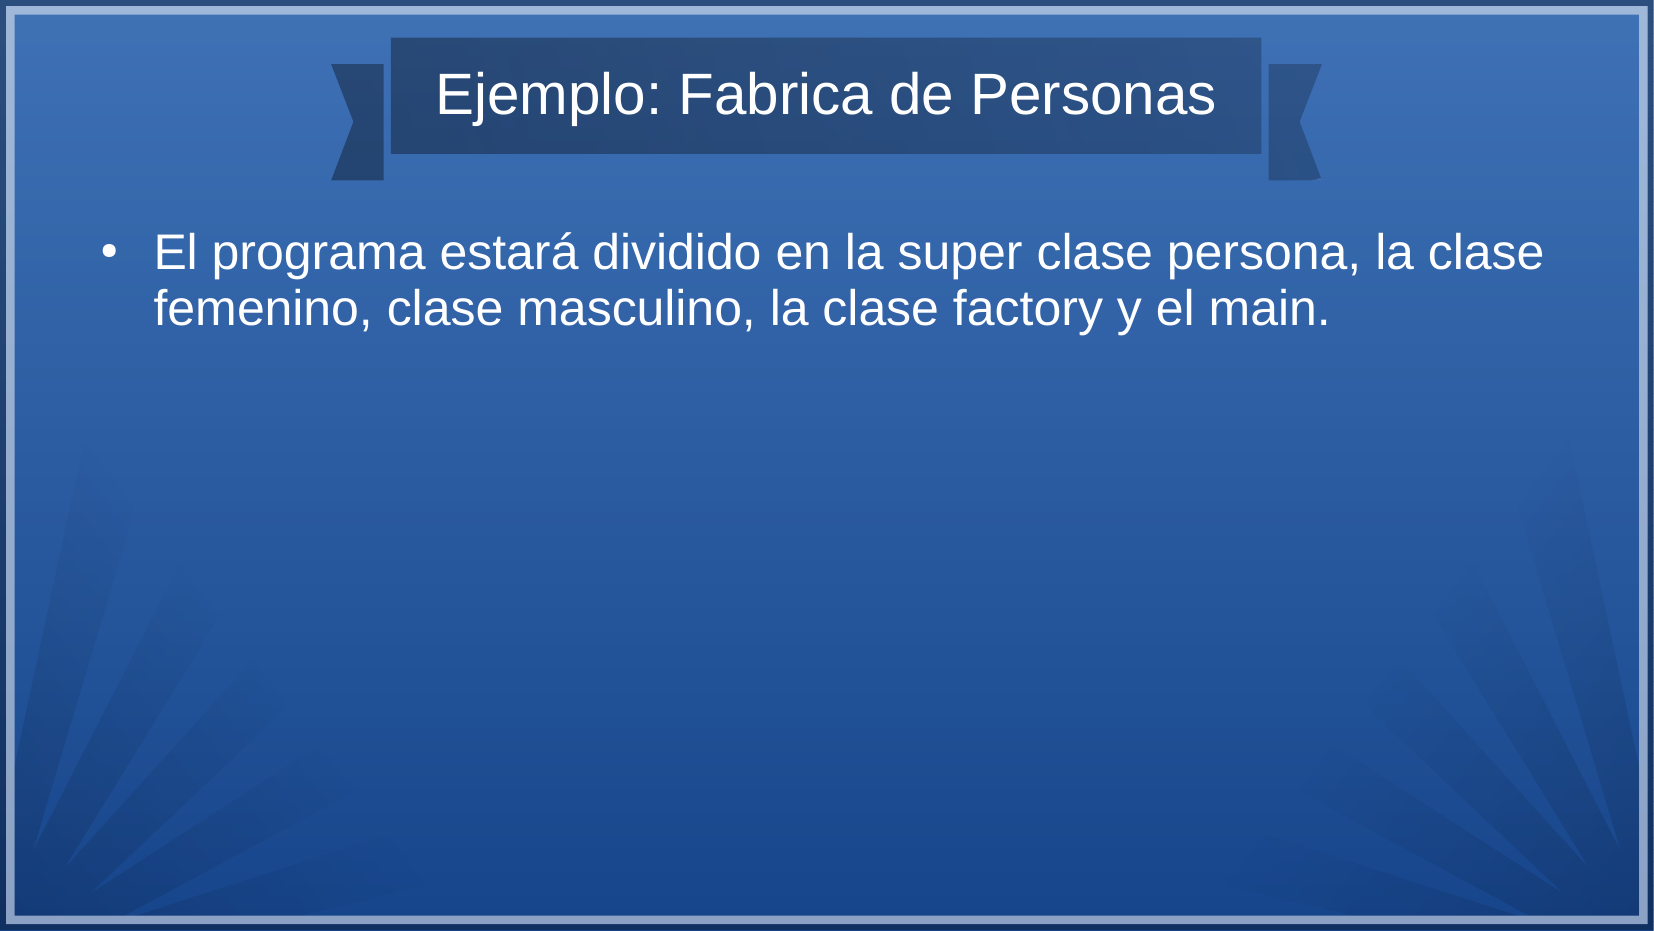

# Ejemplo: Fabrica de Personas
El programa estará dividido en la super clase persona, la clase femenino, clase masculino, la clase factory y el main.